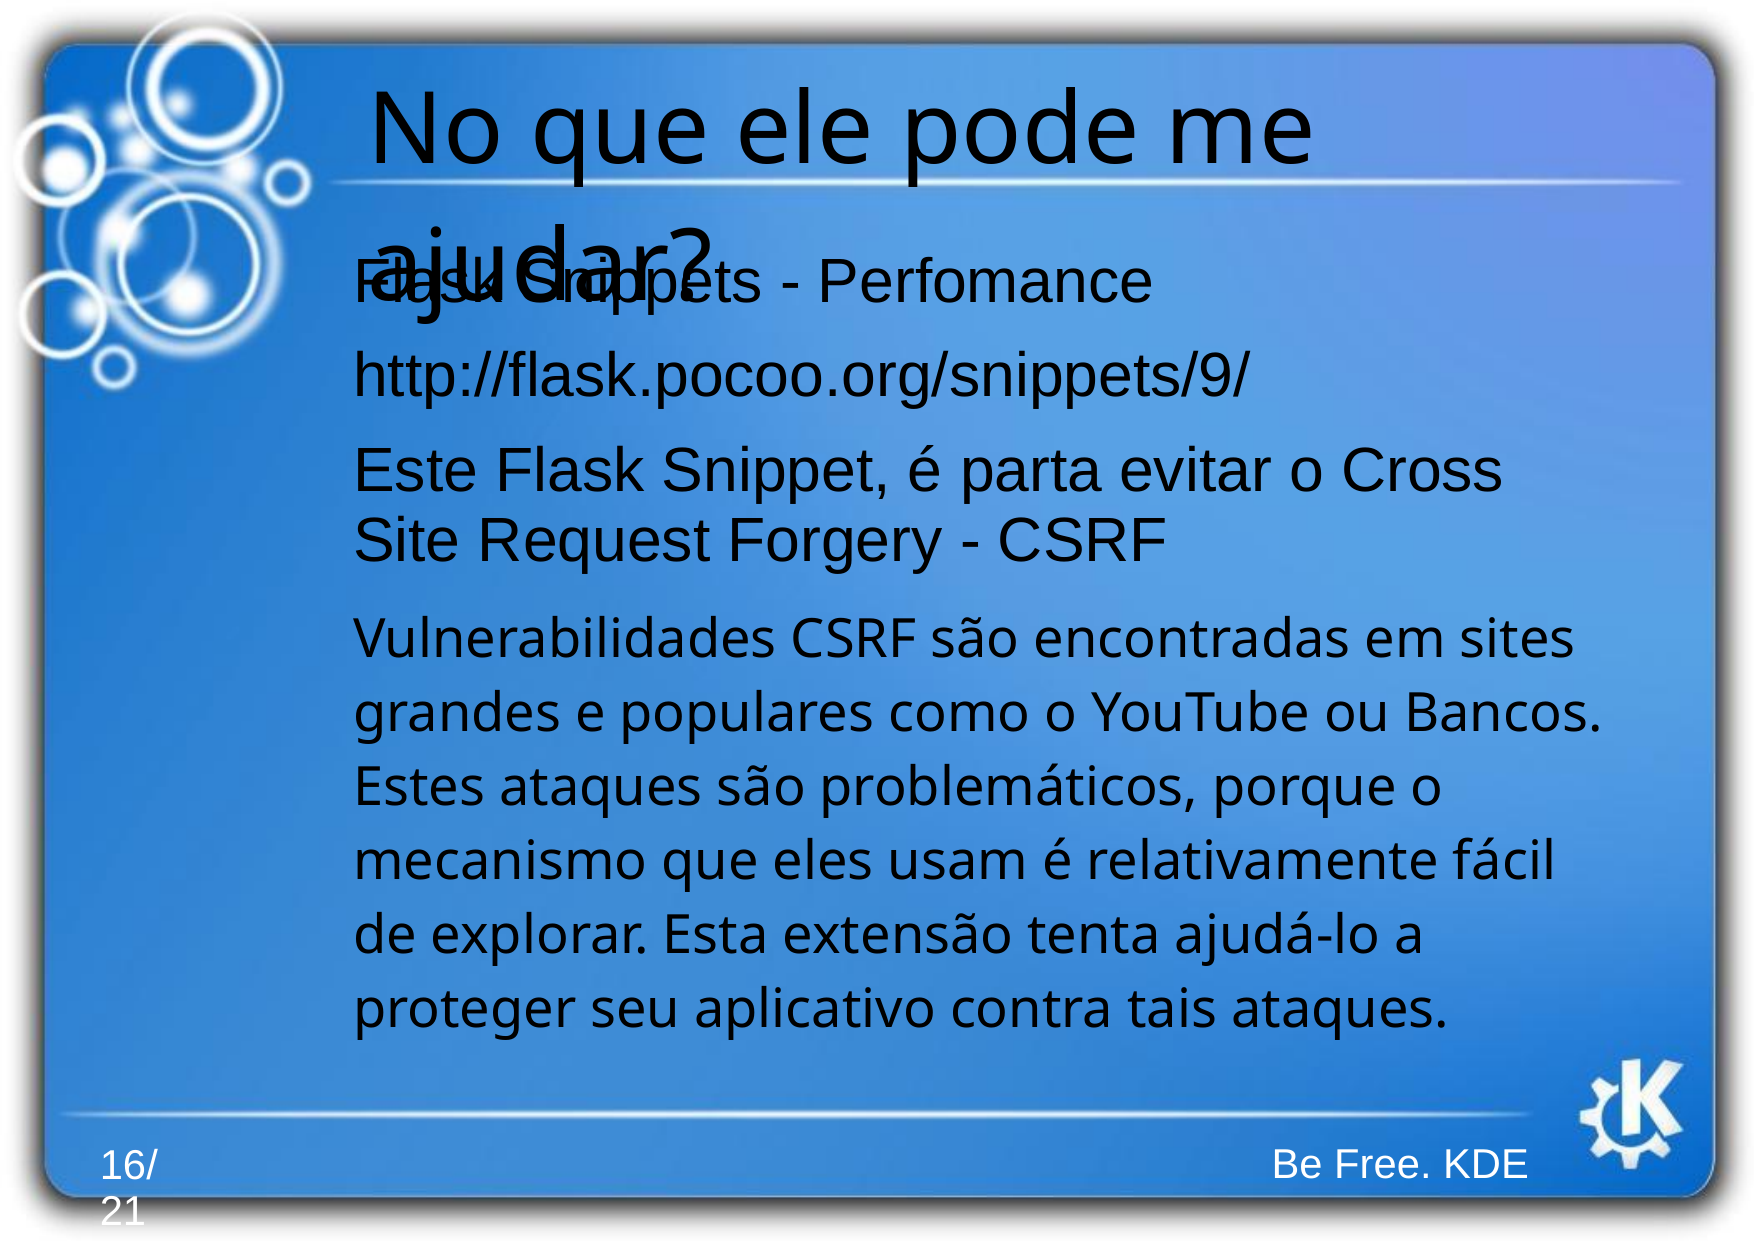

No que ele pode me ajudar?
Flask Snippets - Perfomance
http://flask.pocoo.org/snippets/9/
Este Flask Snippet, é parta evitar o Cross Site Request Forgery - CSRF
Vulnerabilidades CSRF são encontradas em sites grandes e populares como o YouTube ou Bancos. Estes ataques são problemáticos, porque o mecanismo que eles usam é relativamente fácil de explorar. Esta extensão tenta ajudá-lo a proteger seu aplicativo contra tais ataques.